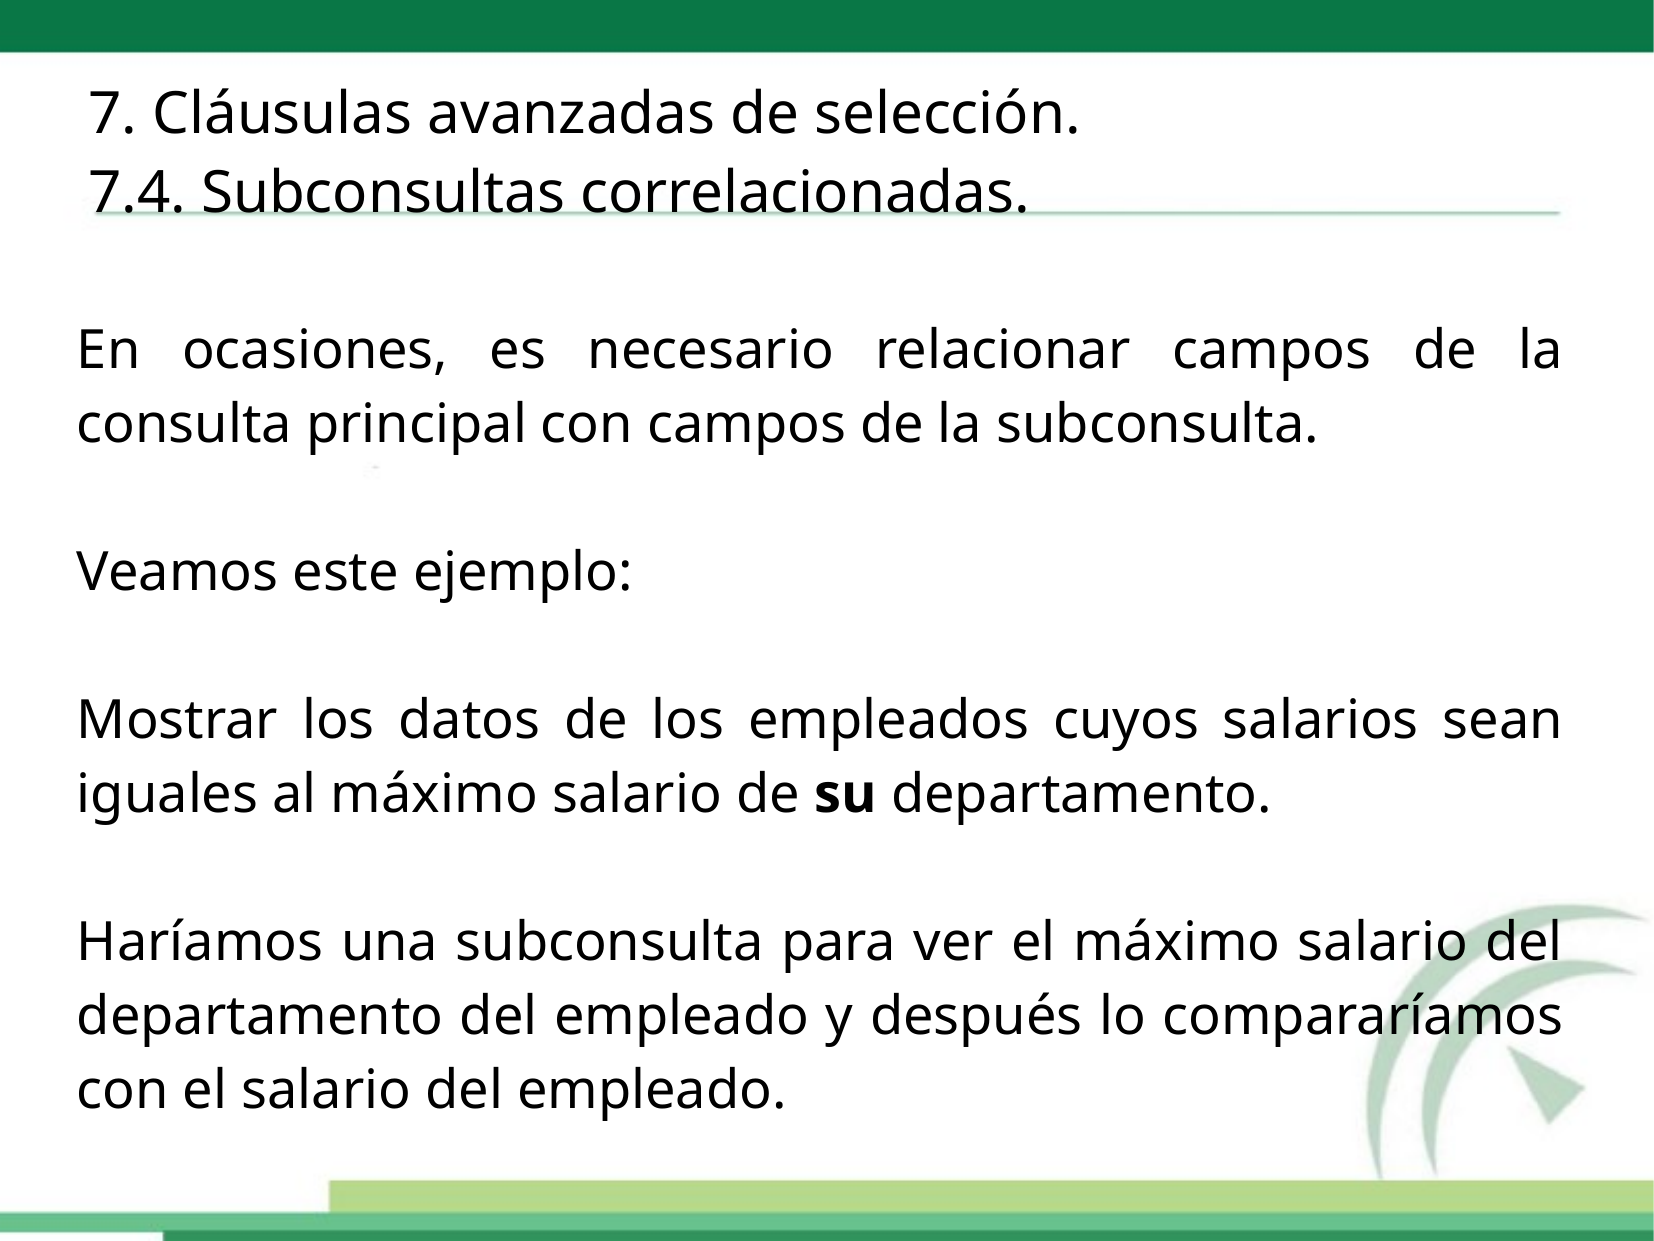

# 7. Cláusulas avanzadas de selección. 7.4. Subconsultas correlacionadas.
En ocasiones, es necesario relacionar campos de la consulta principal con campos de la subconsulta.
Veamos este ejemplo:
Mostrar los datos de los empleados cuyos salarios sean iguales al máximo salario de su departamento.
Haríamos una subconsulta para ver el máximo salario del departamento del empleado y después lo compararíamos con el salario del empleado.